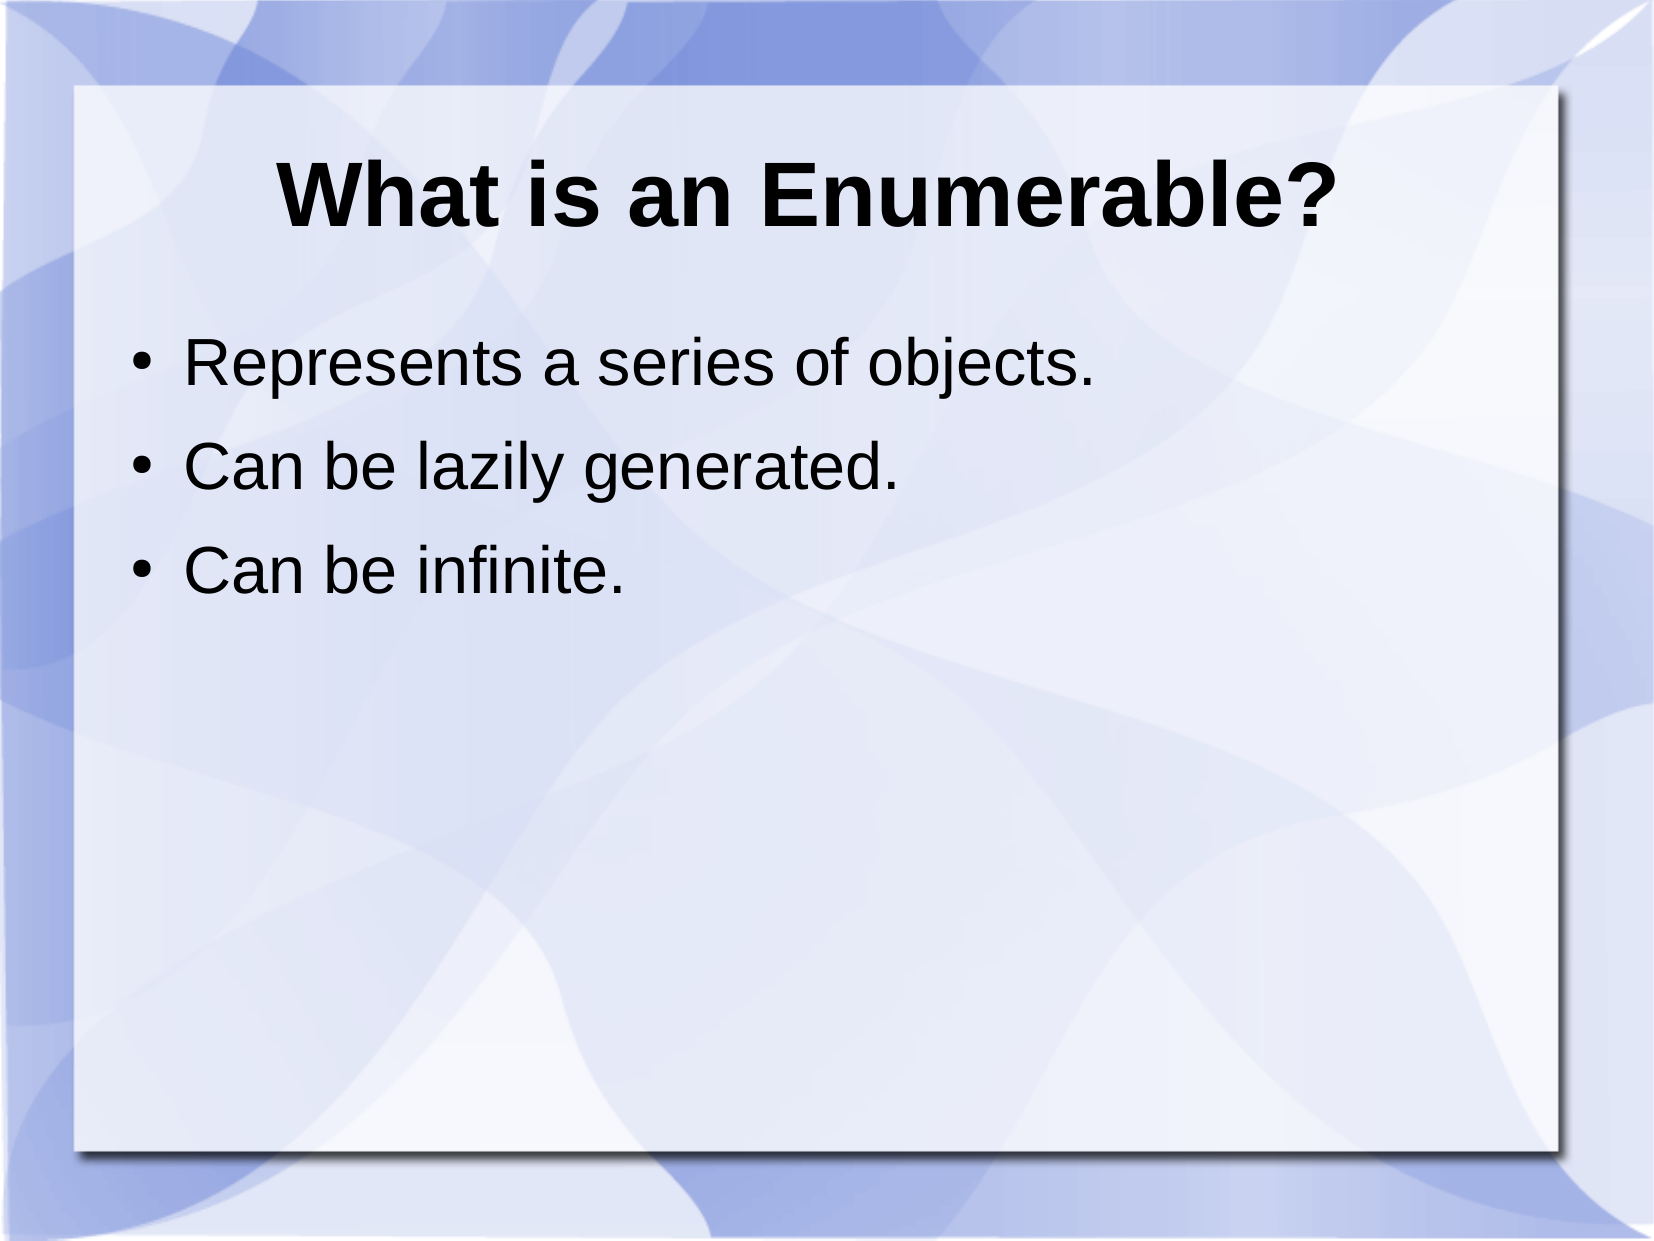

# What is an Enumerable?
Represents a series of objects.
Can be lazily generated.
Can be infinite.